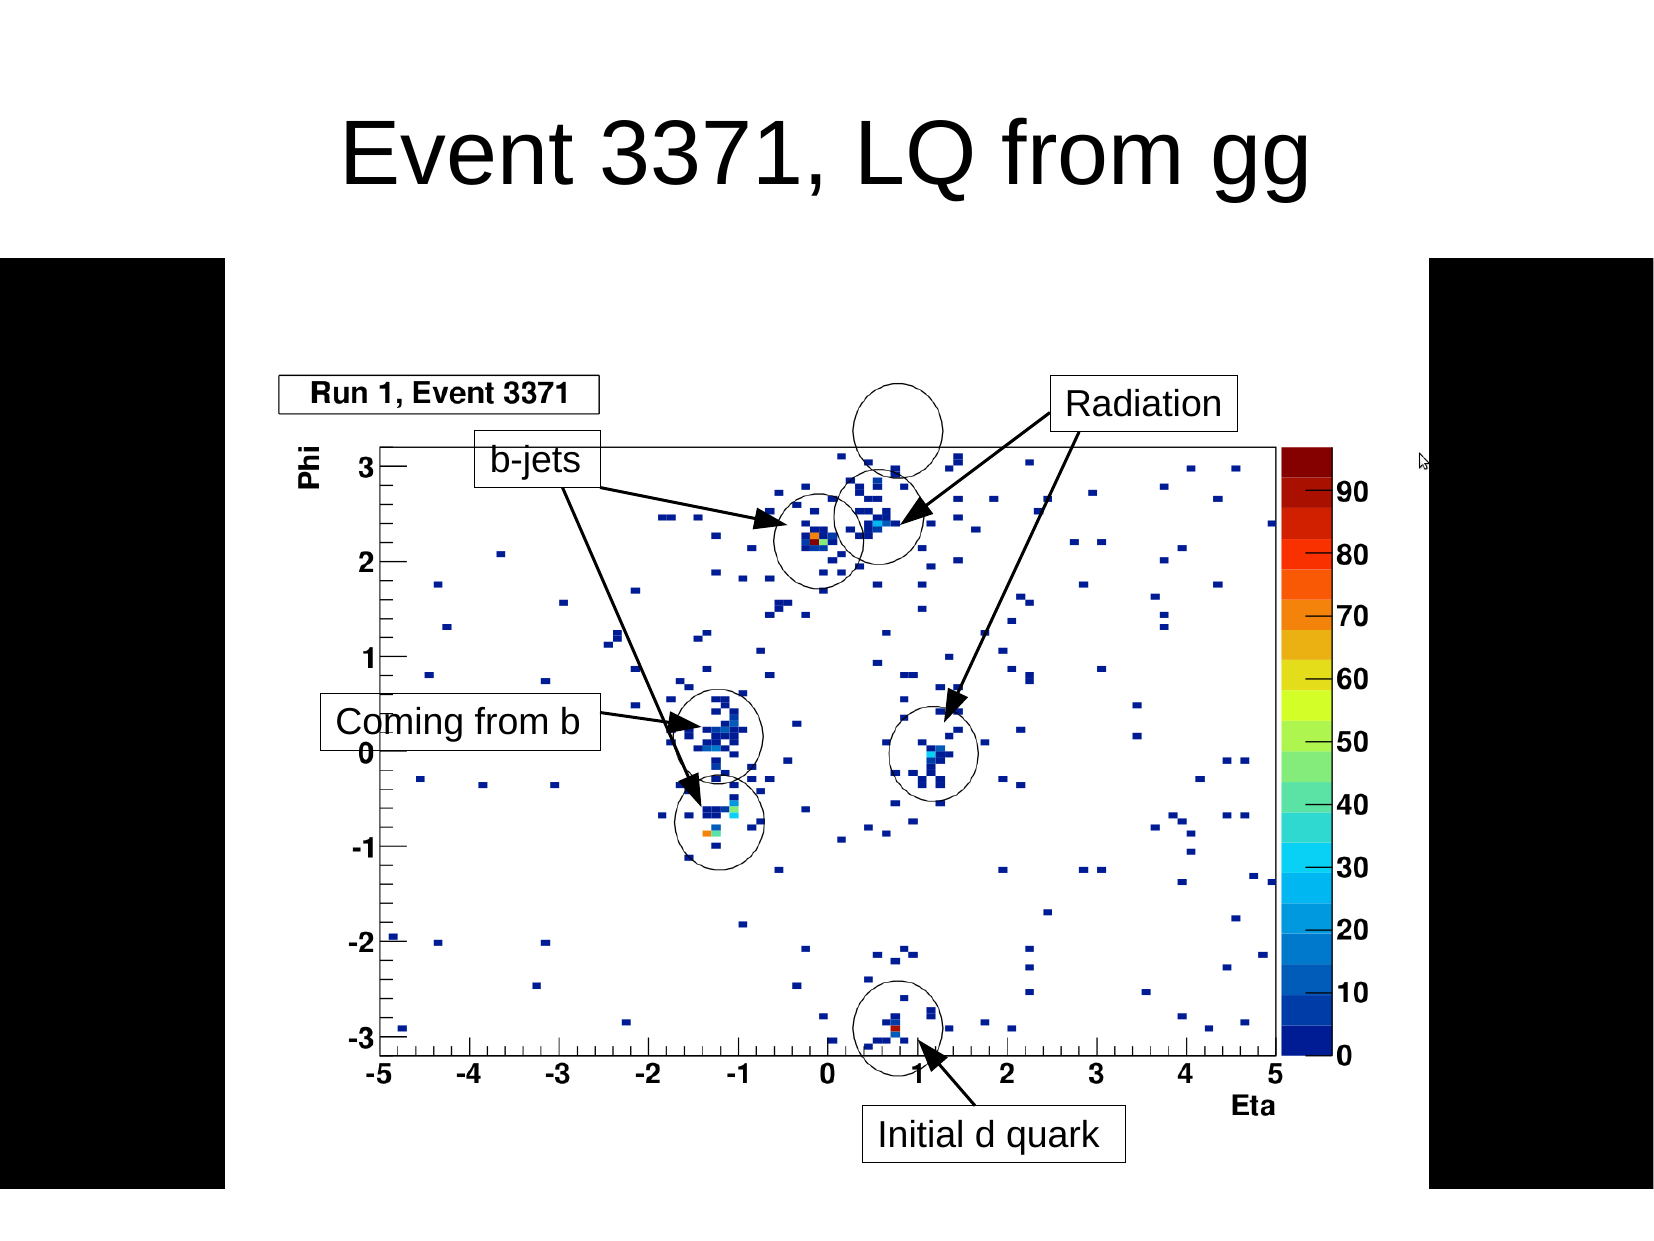

# Event 3371, LQ from gg
Radiation
b-jets
Coming from b
Initial d quark
2011 March 4
LQ Jet Investigation
6